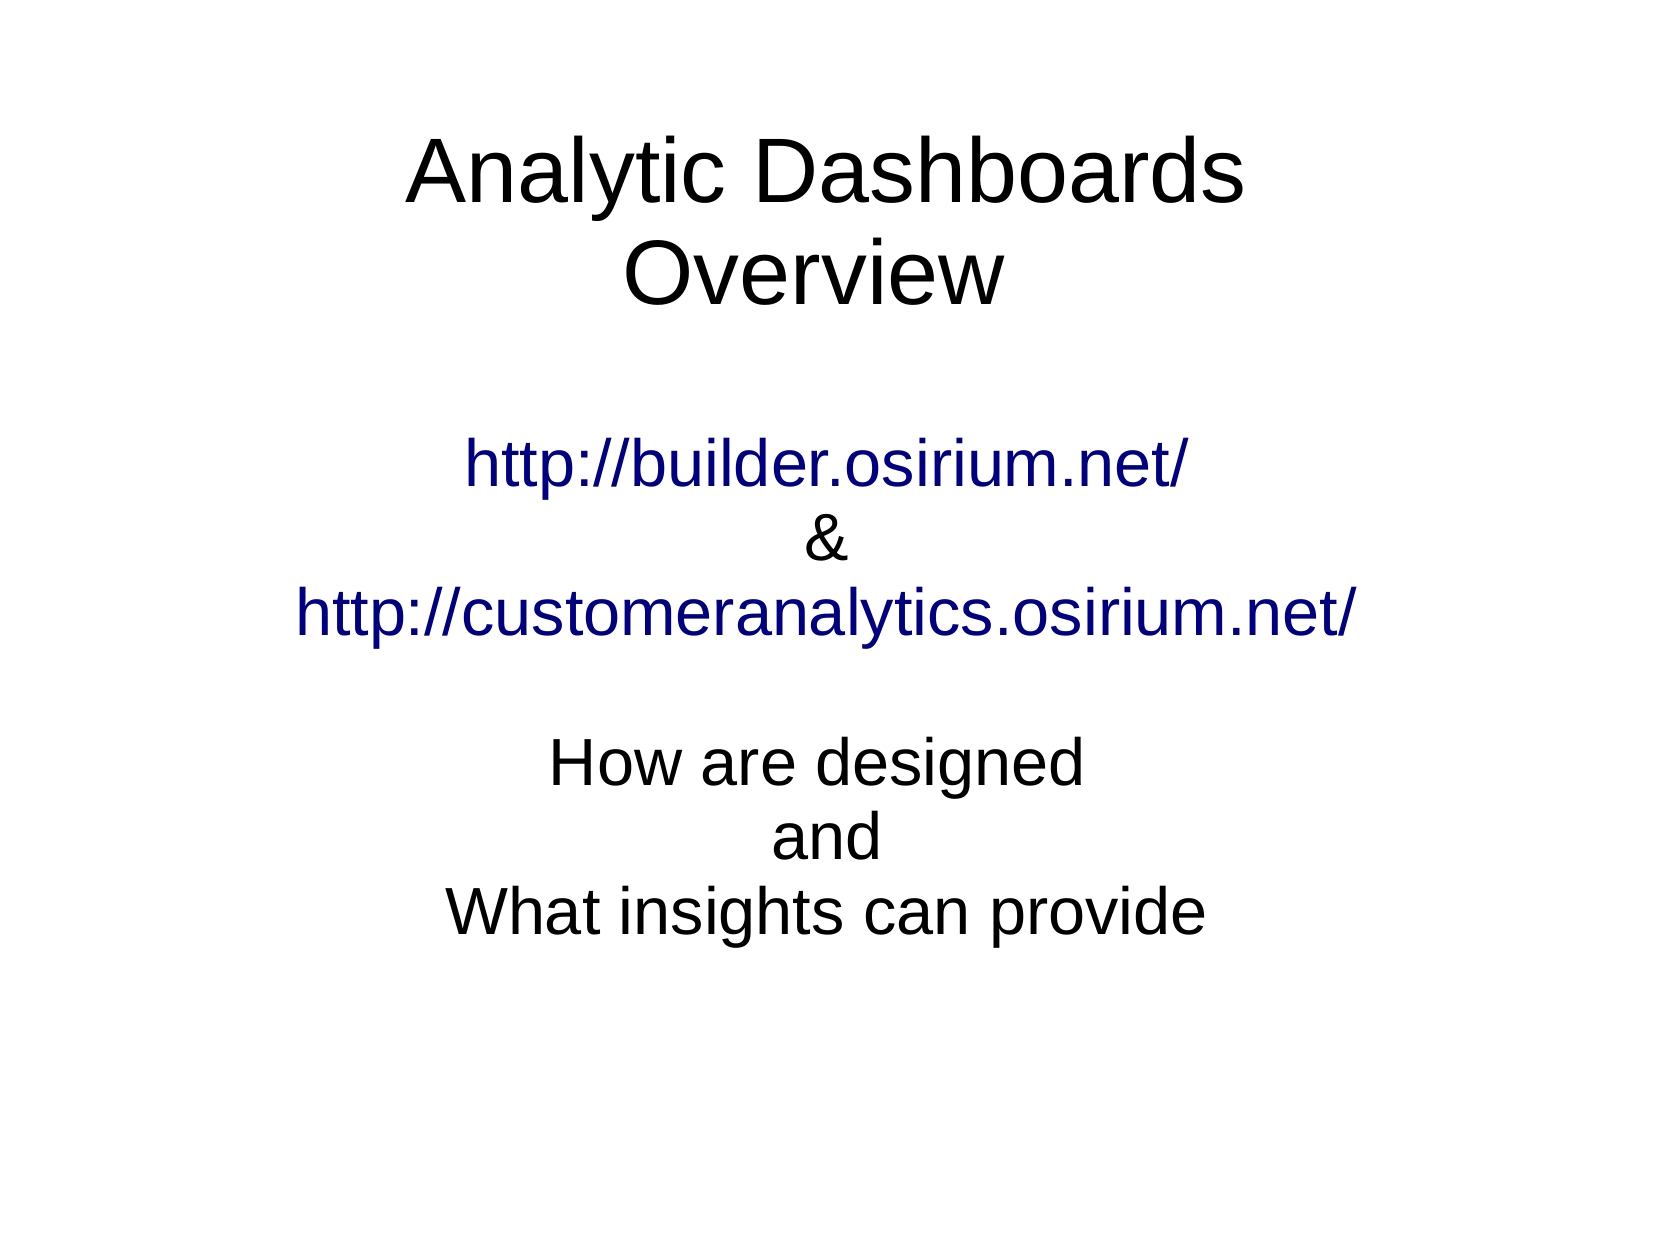

# Analytic Dashboards Overview
http://builder.osirium.net/
&
http://customeranalytics.osirium.net/
How are designed
and
What insights can provide